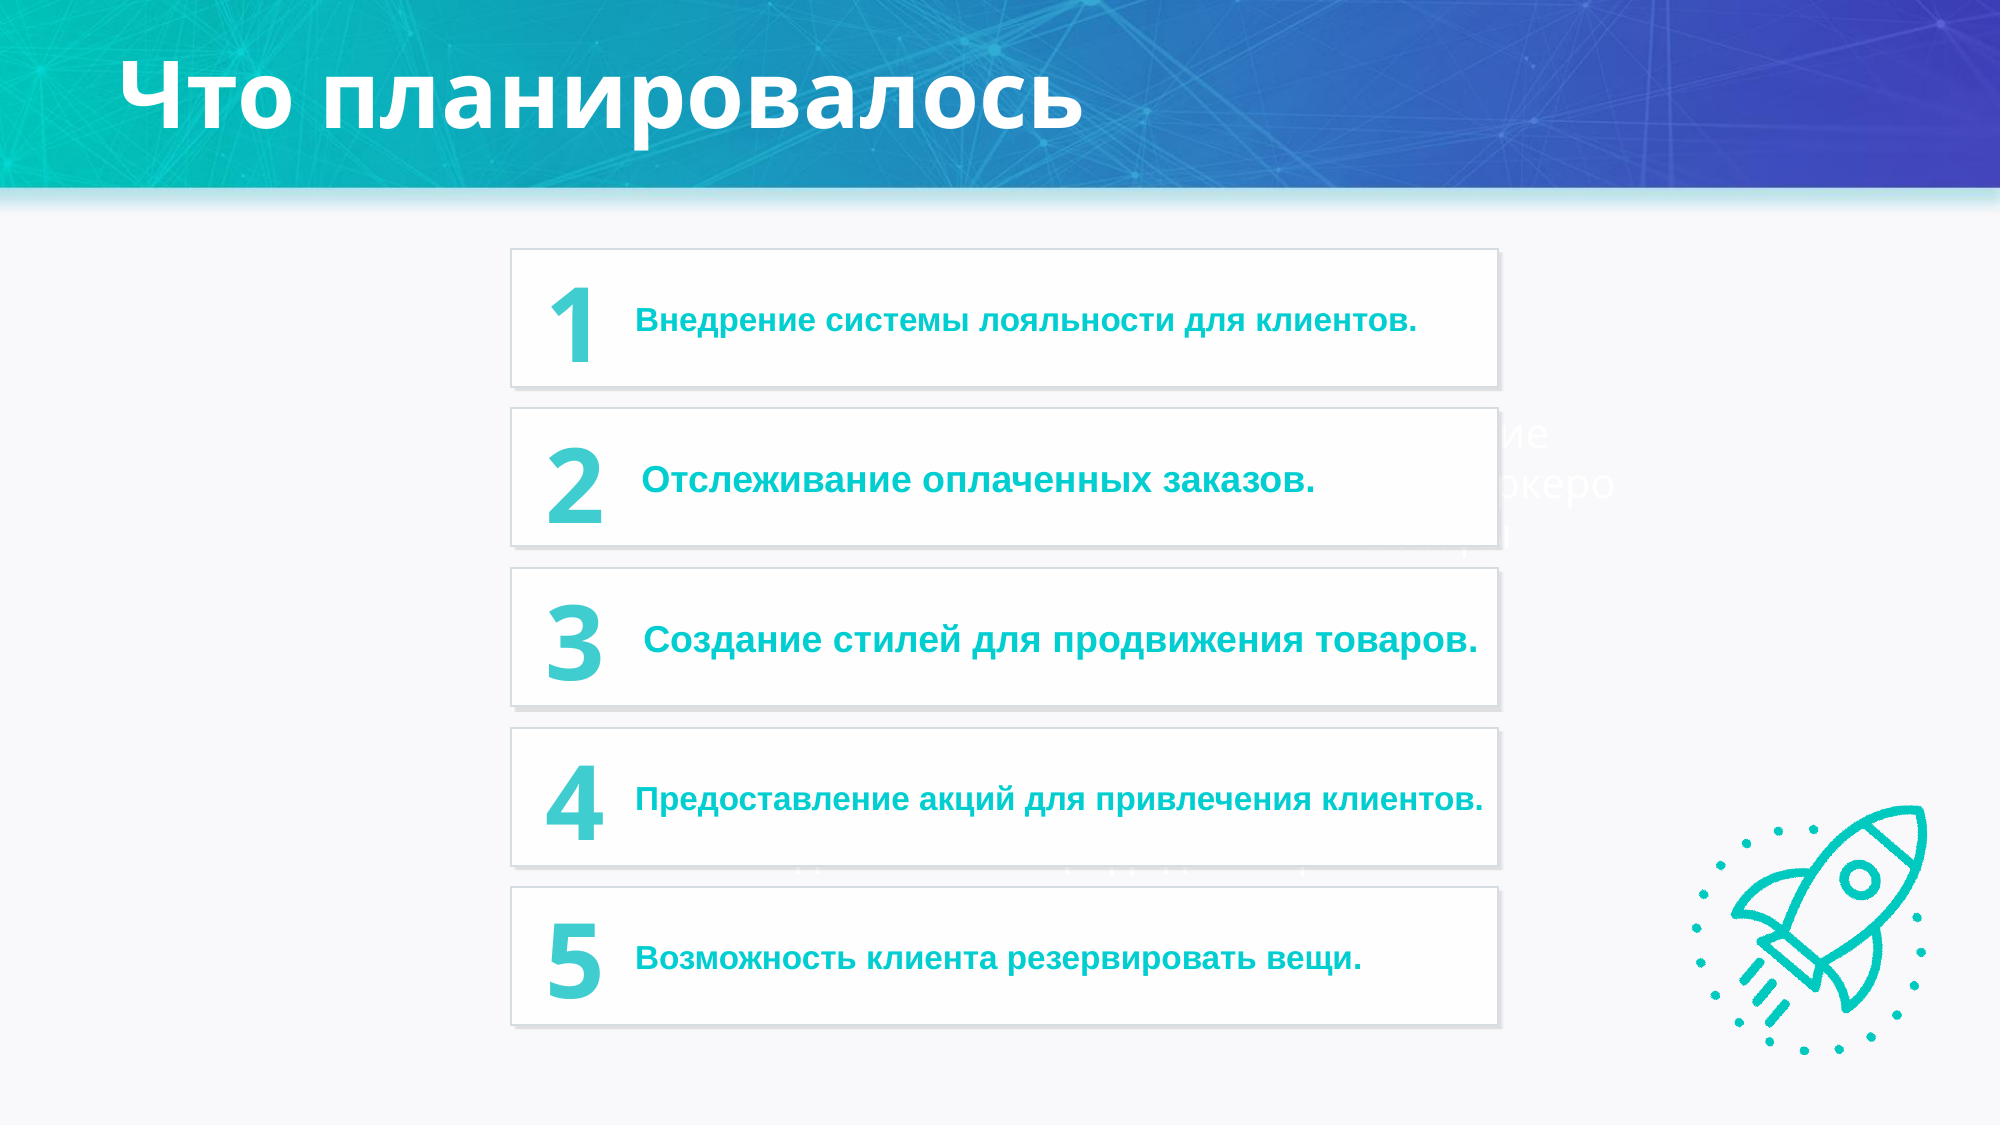

Что планировалось
1
 Внедрение системы лояльности для клиентов.
2
Выделение фигурой/маркером инфы
Отслеживание оплаченных заказов.
3
 Создание стилей для продвижения товаров.
4
 Предоставление акций для привлечения клиентов.
Одна мысль на слайде
без картинок
Использование цифр для опроса
0-9
5
 Возможность клиента резервировать вещи.